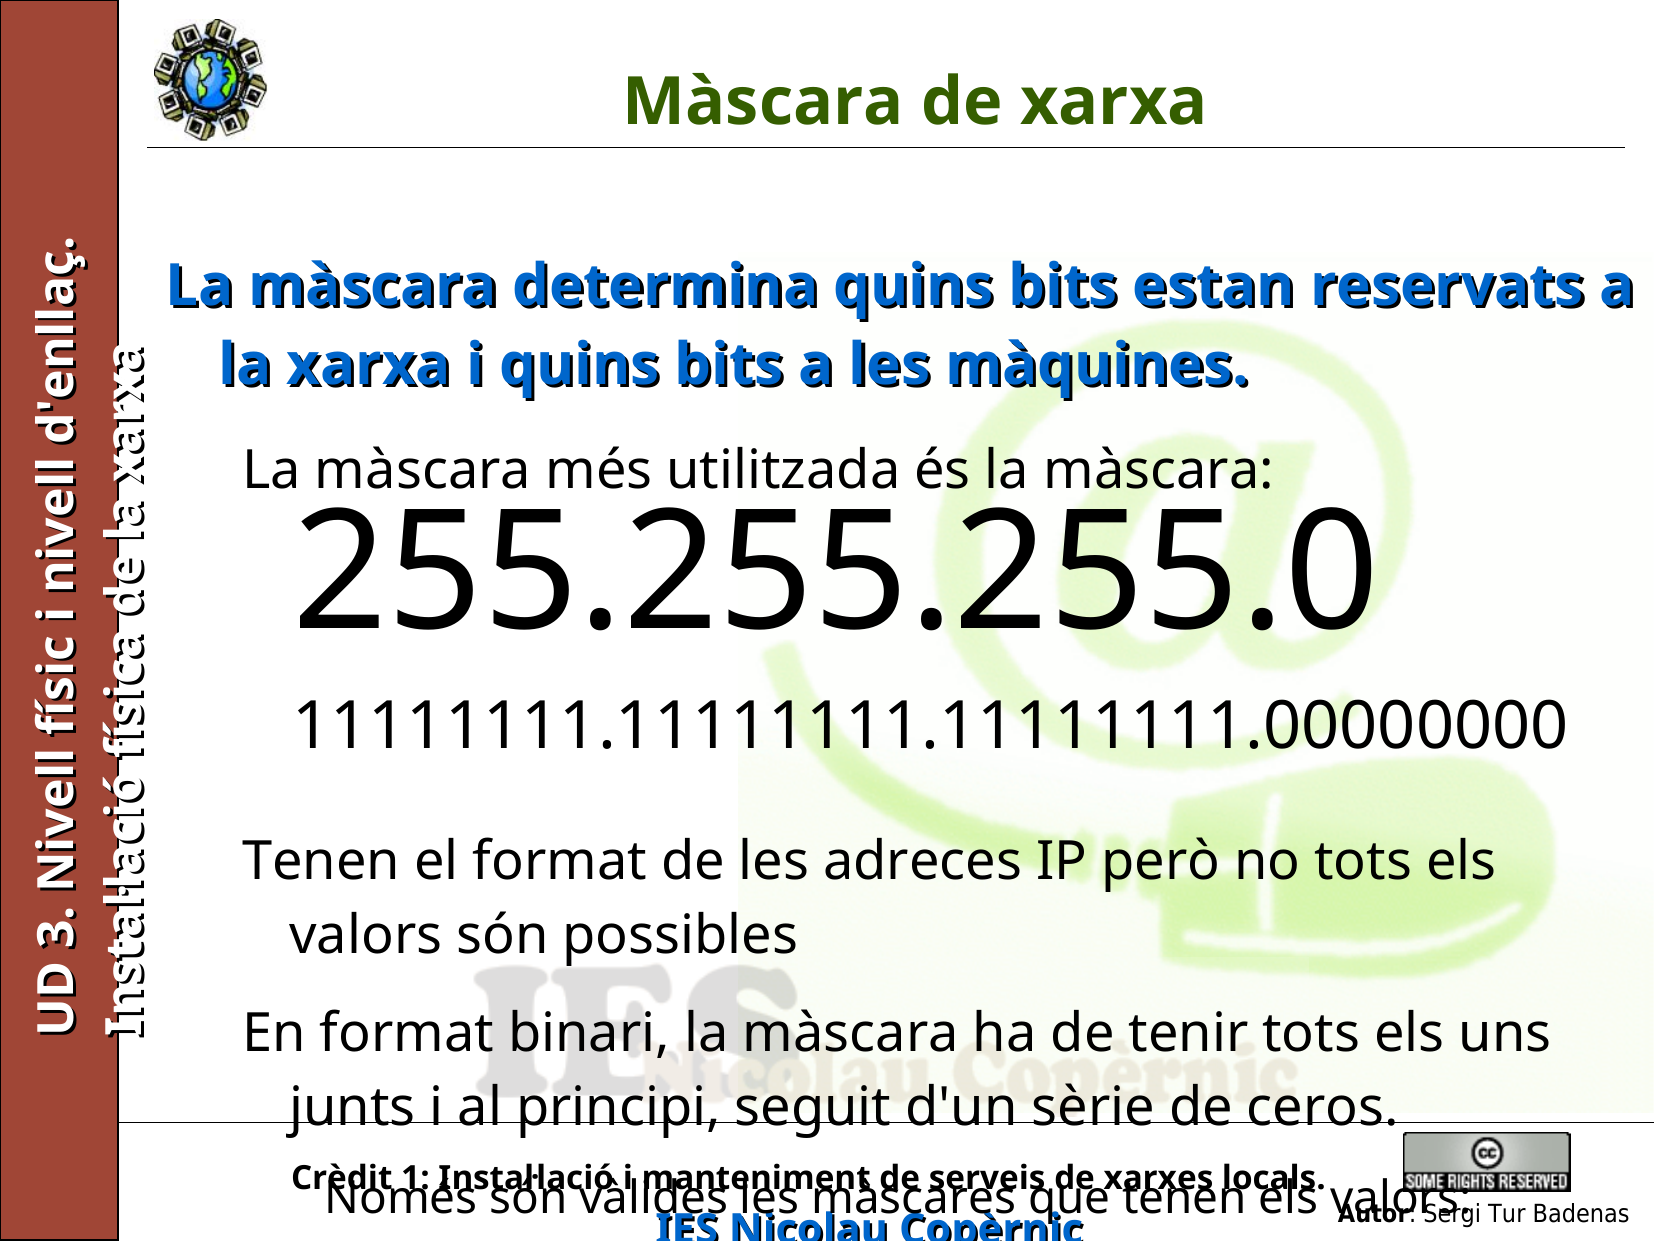

# Màscara de xarxa
La màscara determina quins bits estan reservats a la xarxa i quins bits a les màquines.
La màscara més utilitzada és la màscara:
Tenen el format de les adreces IP però no tots els valors són possibles
En format binari, la màscara ha de tenir tots els uns junts i al principi, seguit d'un sèrie de ceros.
Només són vàlides les màscares que tenen els valors:
 255, 254, 252, 248, 240, 224, 192, 128
255.255.255.0
11111111.11111111.11111111.00000000